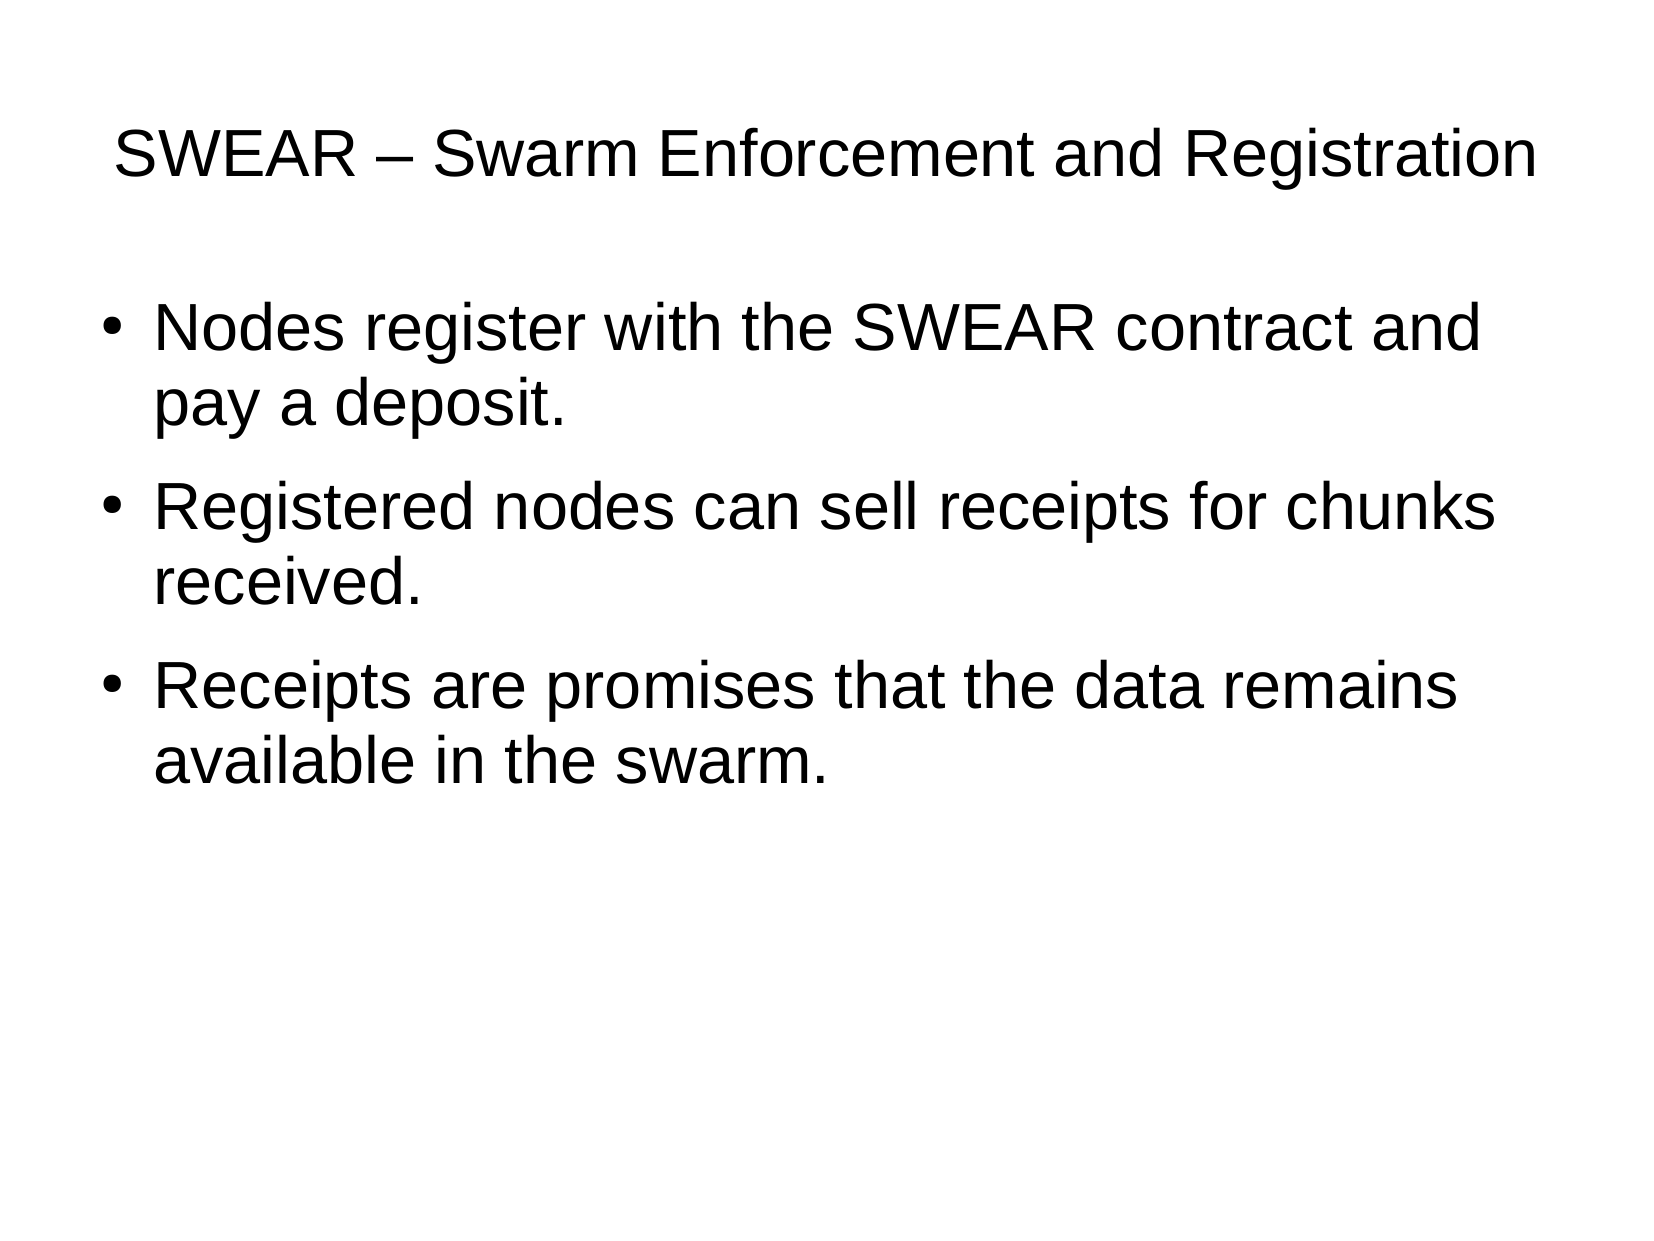

# SWEAR – Swarm Enforcement and Registration
Nodes register with the SWEAR contract and pay a deposit.
Registered nodes can sell receipts for chunks received.
Receipts are promises that the data remains available in the swarm.